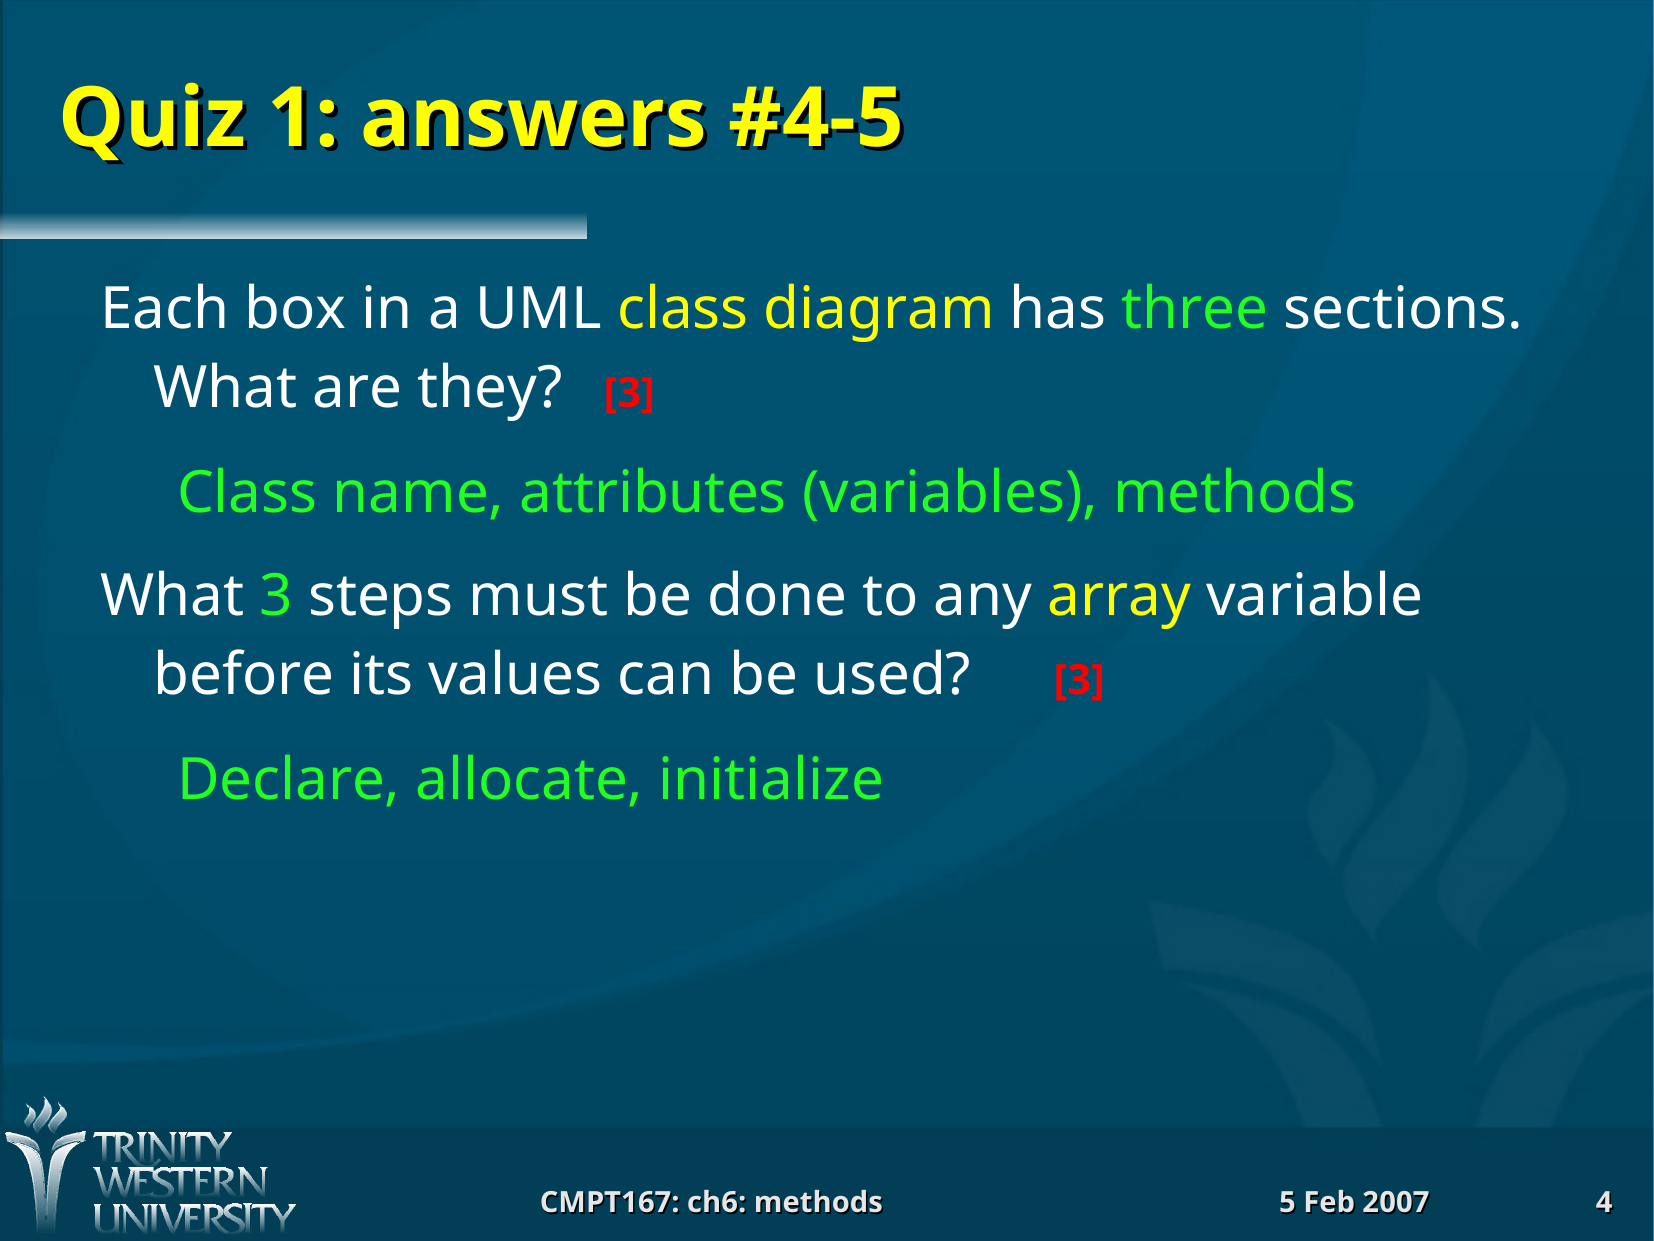

# Quiz 1: answers #4-5
Each box in a UML class diagram has three sections. What are they? 	[3]
Class name, attributes (variables), methods
What 3 steps must be done to any array variable before its values can be used? 	[3]
Declare, allocate, initialize
CMPT167: ch6: methods
5 Feb 2007
4